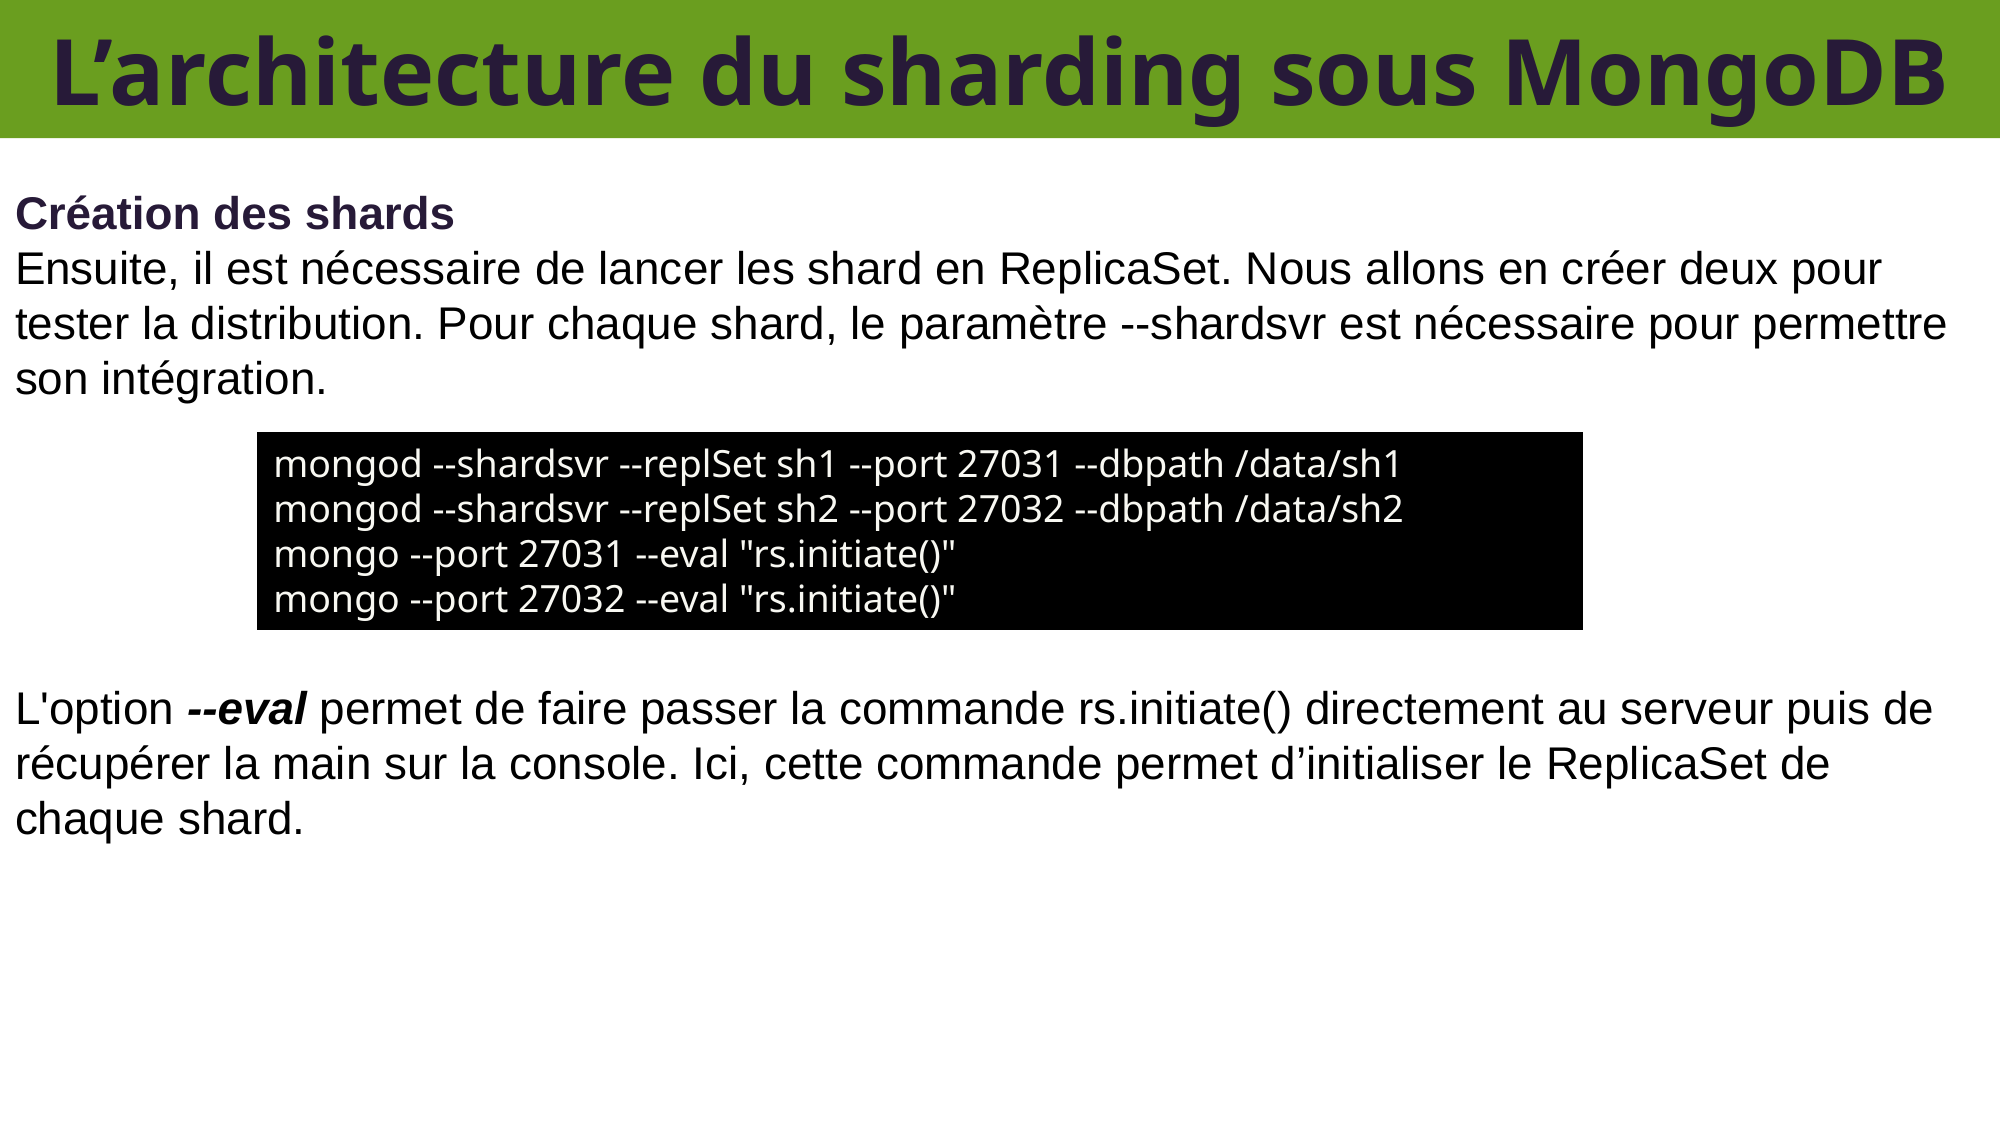

L’architecture du sharding sous MongoDB
Création des shards
Ensuite, il est nécessaire de lancer les shard en ReplicaSet. Nous allons en créer deux pour tester la distribution. Pour chaque shard, le paramètre --shardsvr est nécessaire pour permettre son intégration.
L'option --eval permet de faire passer la commande rs.initiate() directement au serveur puis de récupérer la main sur la console. Ici, cette commande permet d’initialiser le ReplicaSet de chaque shard.
mongod --shardsvr --replSet sh1 --port 27031 --dbpath /data/sh1
mongod --shardsvr --replSet sh2 --port 27032 --dbpath /data/sh2
mongo --port 27031 --eval "rs.initiate()"
mongo --port 27032 --eval "rs.initiate()"